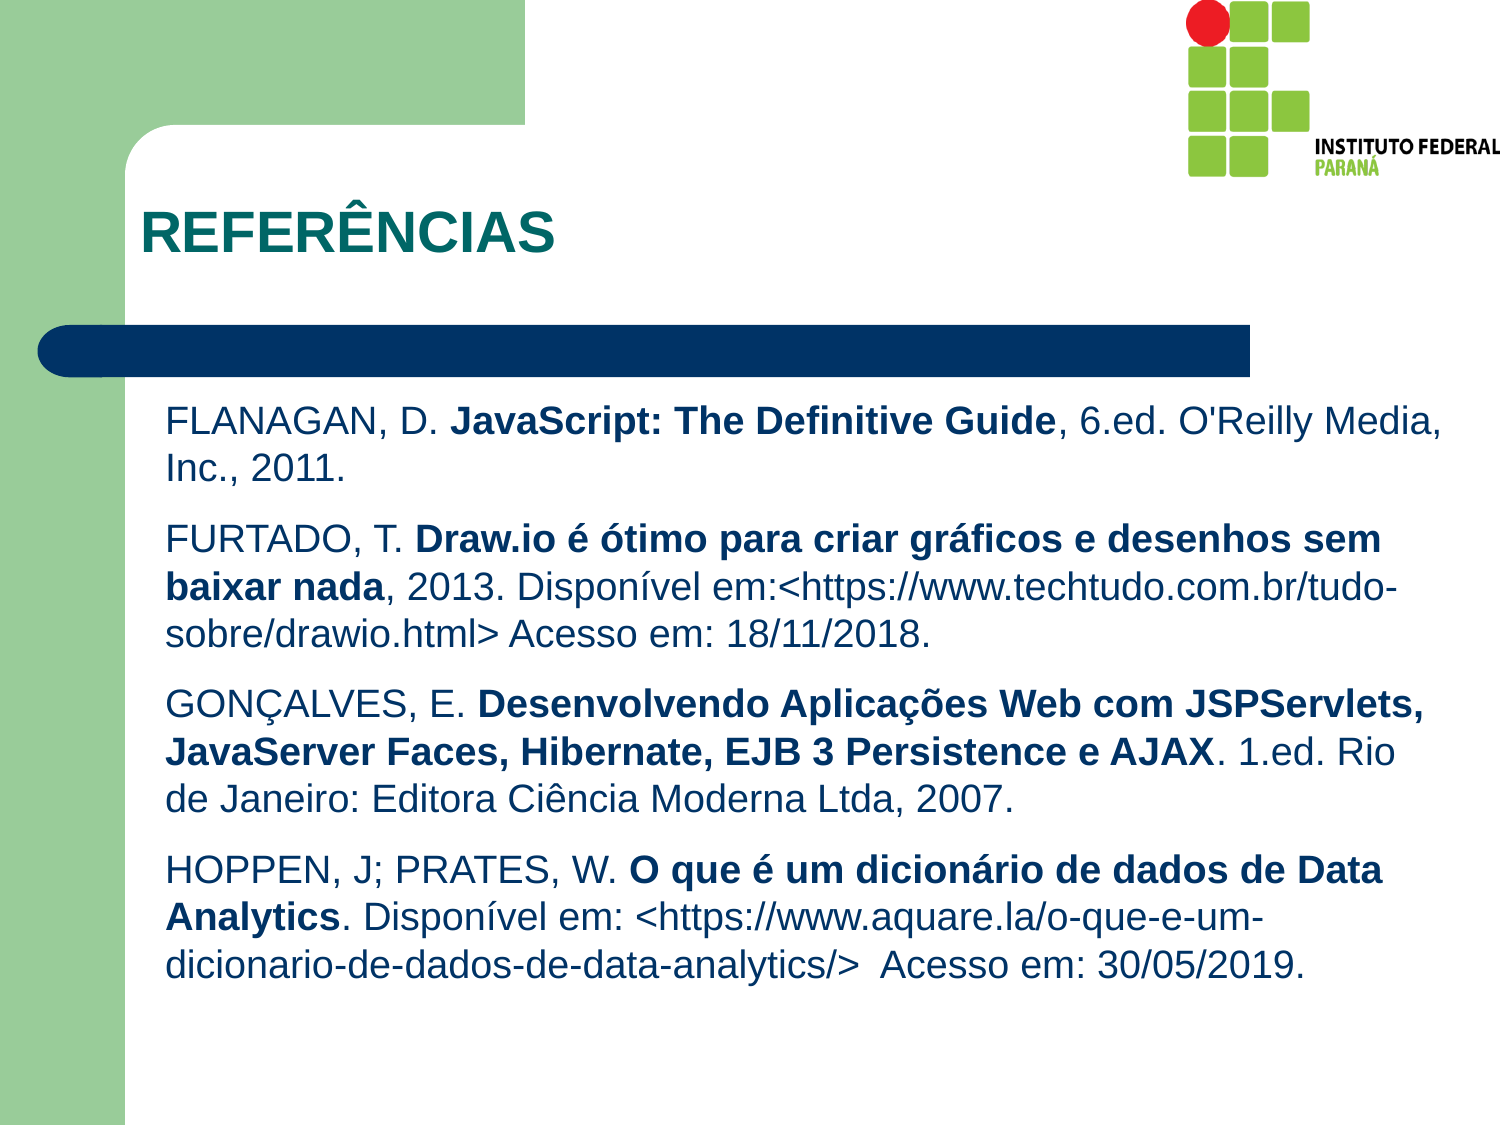

# REFERÊNCIAS
FLANAGAN, D. JavaScript: The Definitive Guide, 6.ed. O'Reilly Media, Inc., 2011.
FURTADO, T. Draw.io é ótimo para criar gráficos e desenhos sem baixar nada, 2013. Disponível em:<https://www.techtudo.com.br/tudo-sobre/drawio.html> Acesso em: 18/11/2018.
GONÇALVES, E. Desenvolvendo Aplicações Web com JSPServlets, JavaServer Faces, Hibernate, EJB 3 Persistence e AJAX. 1.ed. Rio de Janeiro: Editora Ciência Moderna Ltda, 2007.
HOPPEN, J; PRATES, W. O que é um dicionário de dados de Data Analytics. Disponível em: <https://www.aquare.la/o-que-e-um-dicionario-de-dados-de-data-analytics/> Acesso em: 30/05/2019.